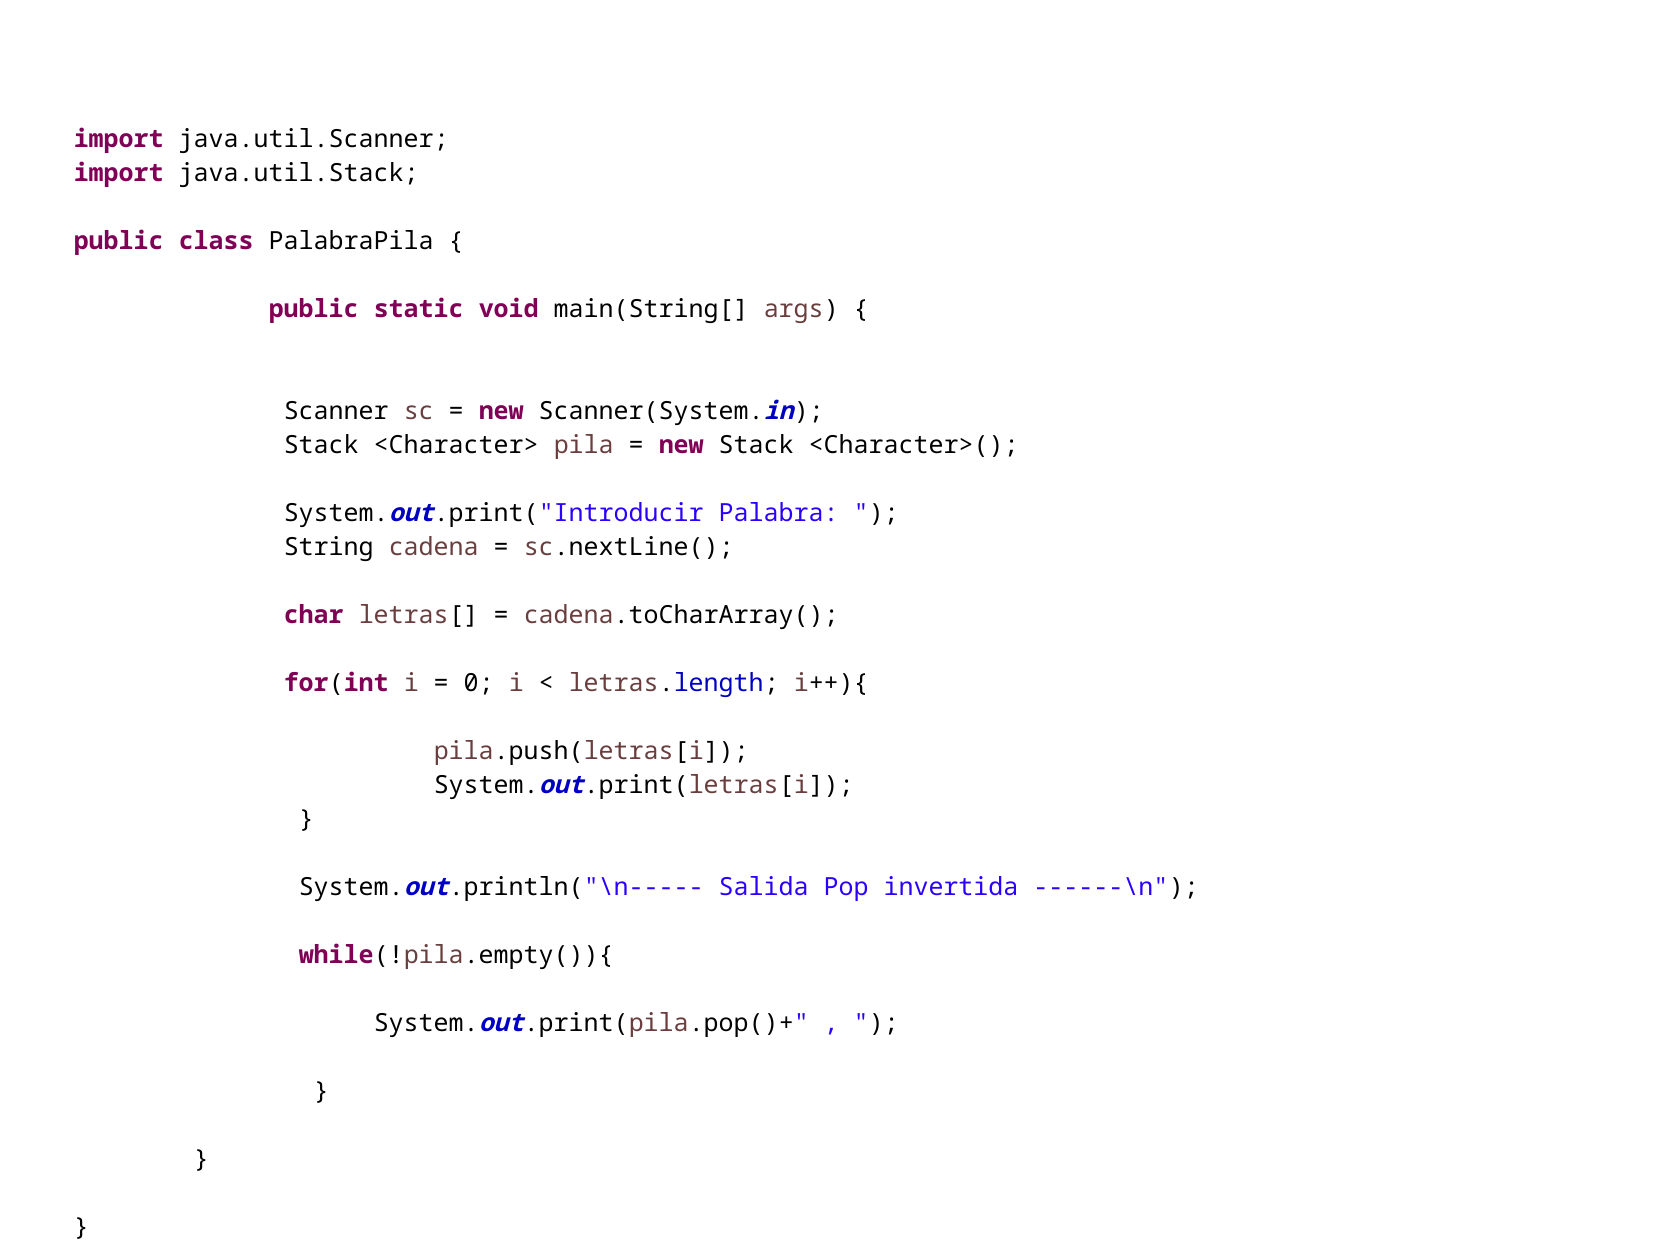

import java.util.Scanner;
import java.util.Stack;
public class PalabraPila {
 public static void main(String[] args) {
 Scanner sc = new Scanner(System.in);
 Stack <Character> pila = new Stack <Character>();
 System.out.print("Introducir Palabra: ");
 String cadena = sc.nextLine();
 char letras[] = cadena.toCharArray();
 for(int i = 0; i < letras.length; i++){
 pila.push(letras[i]);
 System.out.print(letras[i]);
 }
 System.out.println("\n----- Salida Pop invertida ------\n");
 while(!pila.empty()){
 System.out.print(pila.pop()+" , ");
 }
 }
}